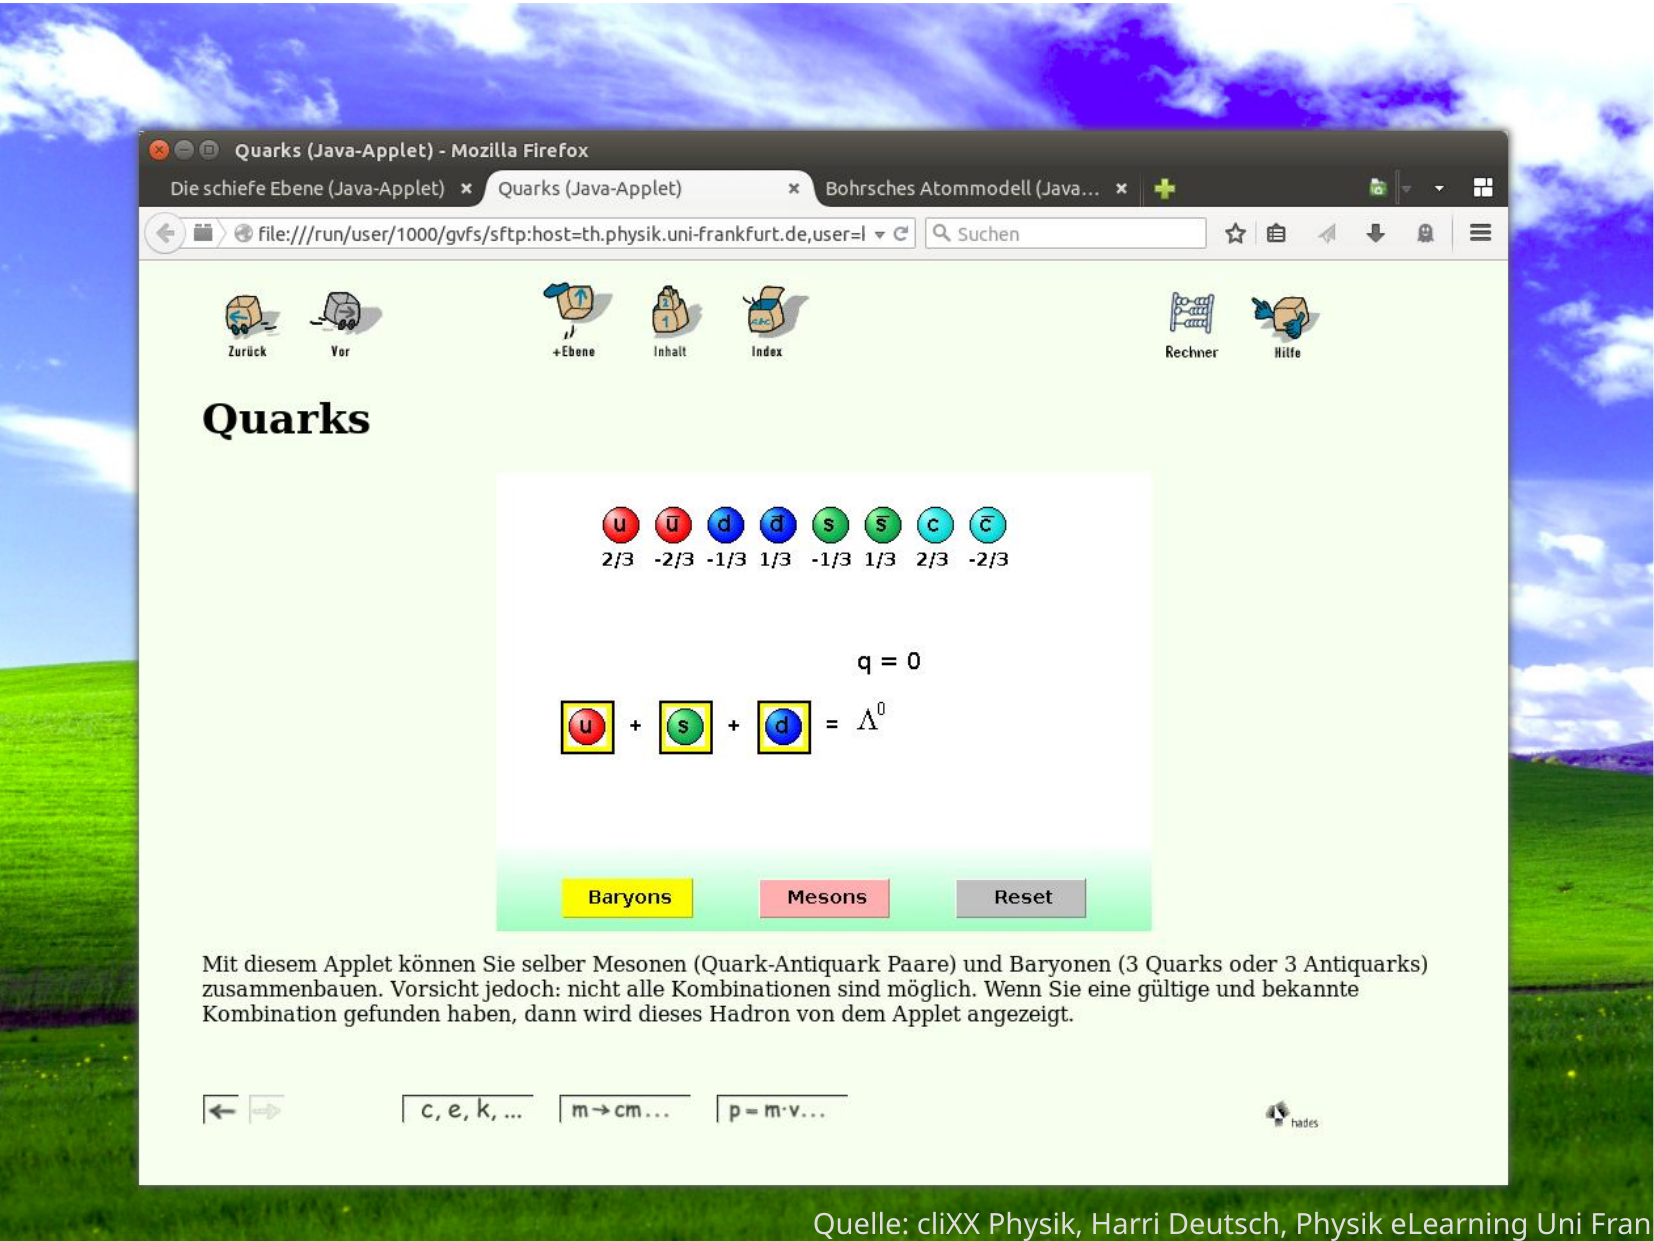

Quelle: cliXX Physik, Harri Deutsch, Physik eLearning Uni Frankfurt